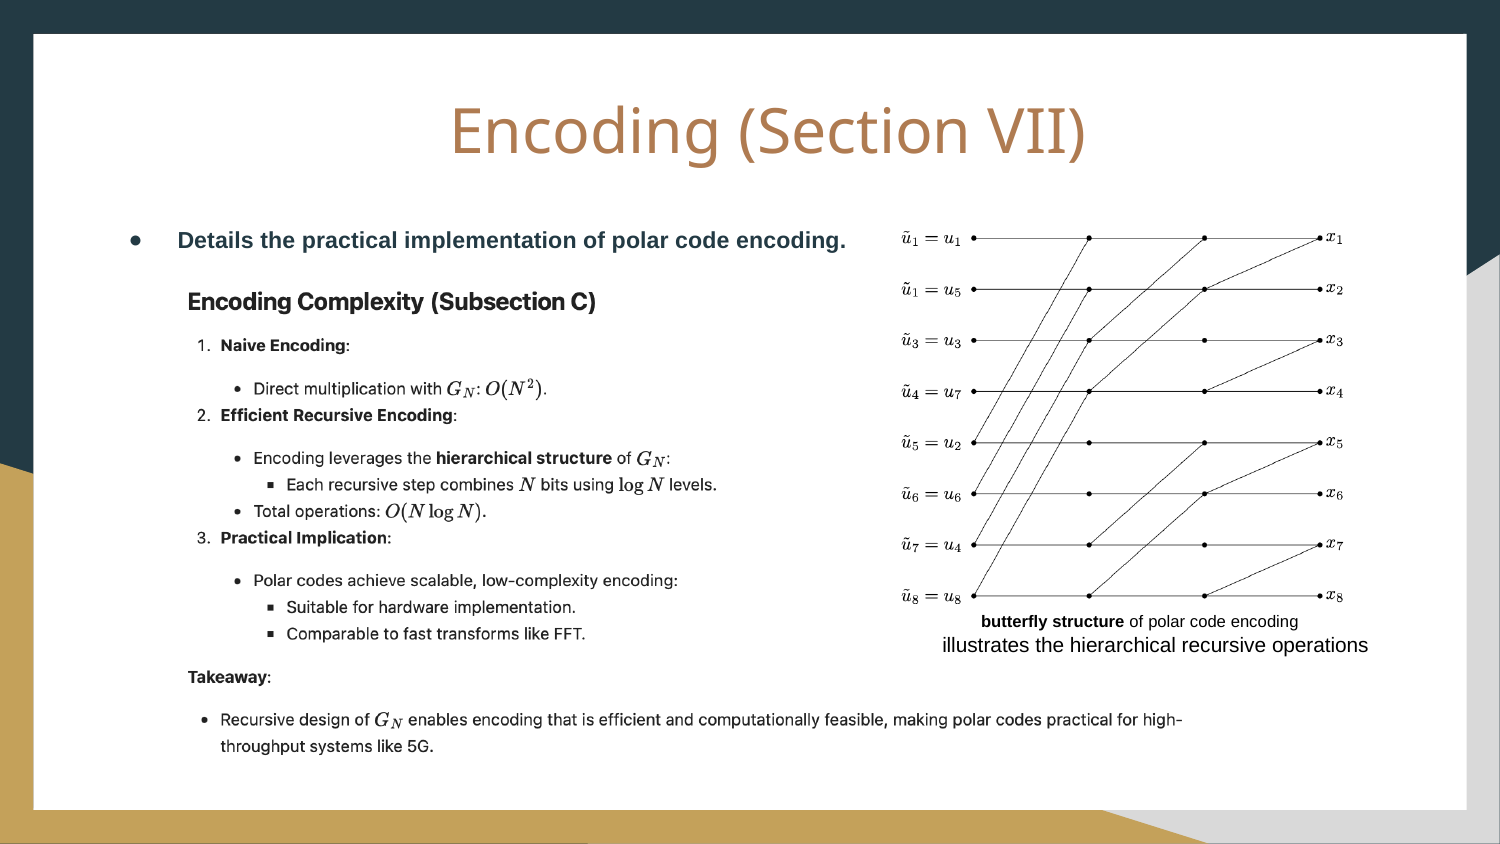

# Encoding (Section VII)
Details the practical implementation of polar code encoding.
butterfly structure of polar code encoding
 illustrates the hierarchical recursive operations